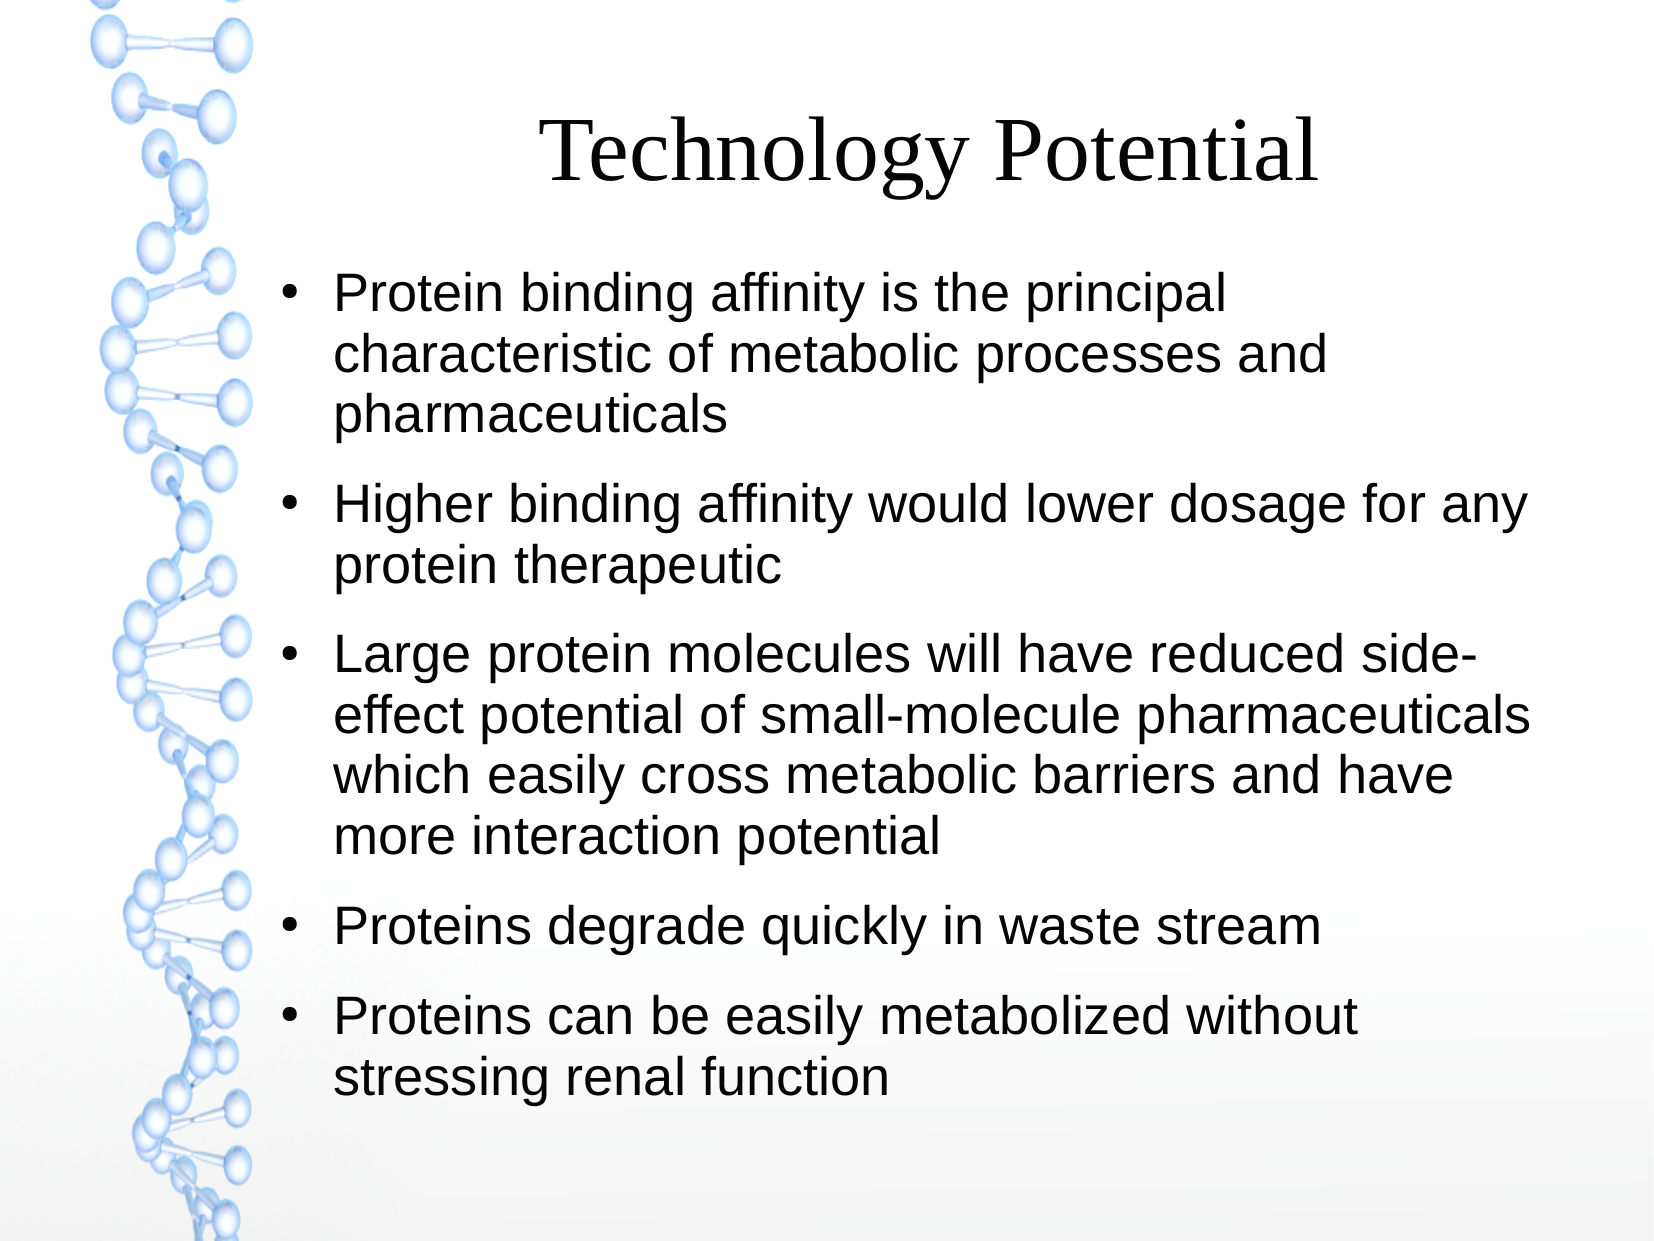

# Technology Potential
Protein binding affinity is the principal characteristic of metabolic processes and pharmaceuticals
Higher binding affinity would lower dosage for any protein therapeutic
Large protein molecules will have reduced side-effect potential of small-molecule pharmaceuticals which easily cross metabolic barriers and have more interaction potential
Proteins degrade quickly in waste stream
Proteins can be easily metabolized without stressing renal function